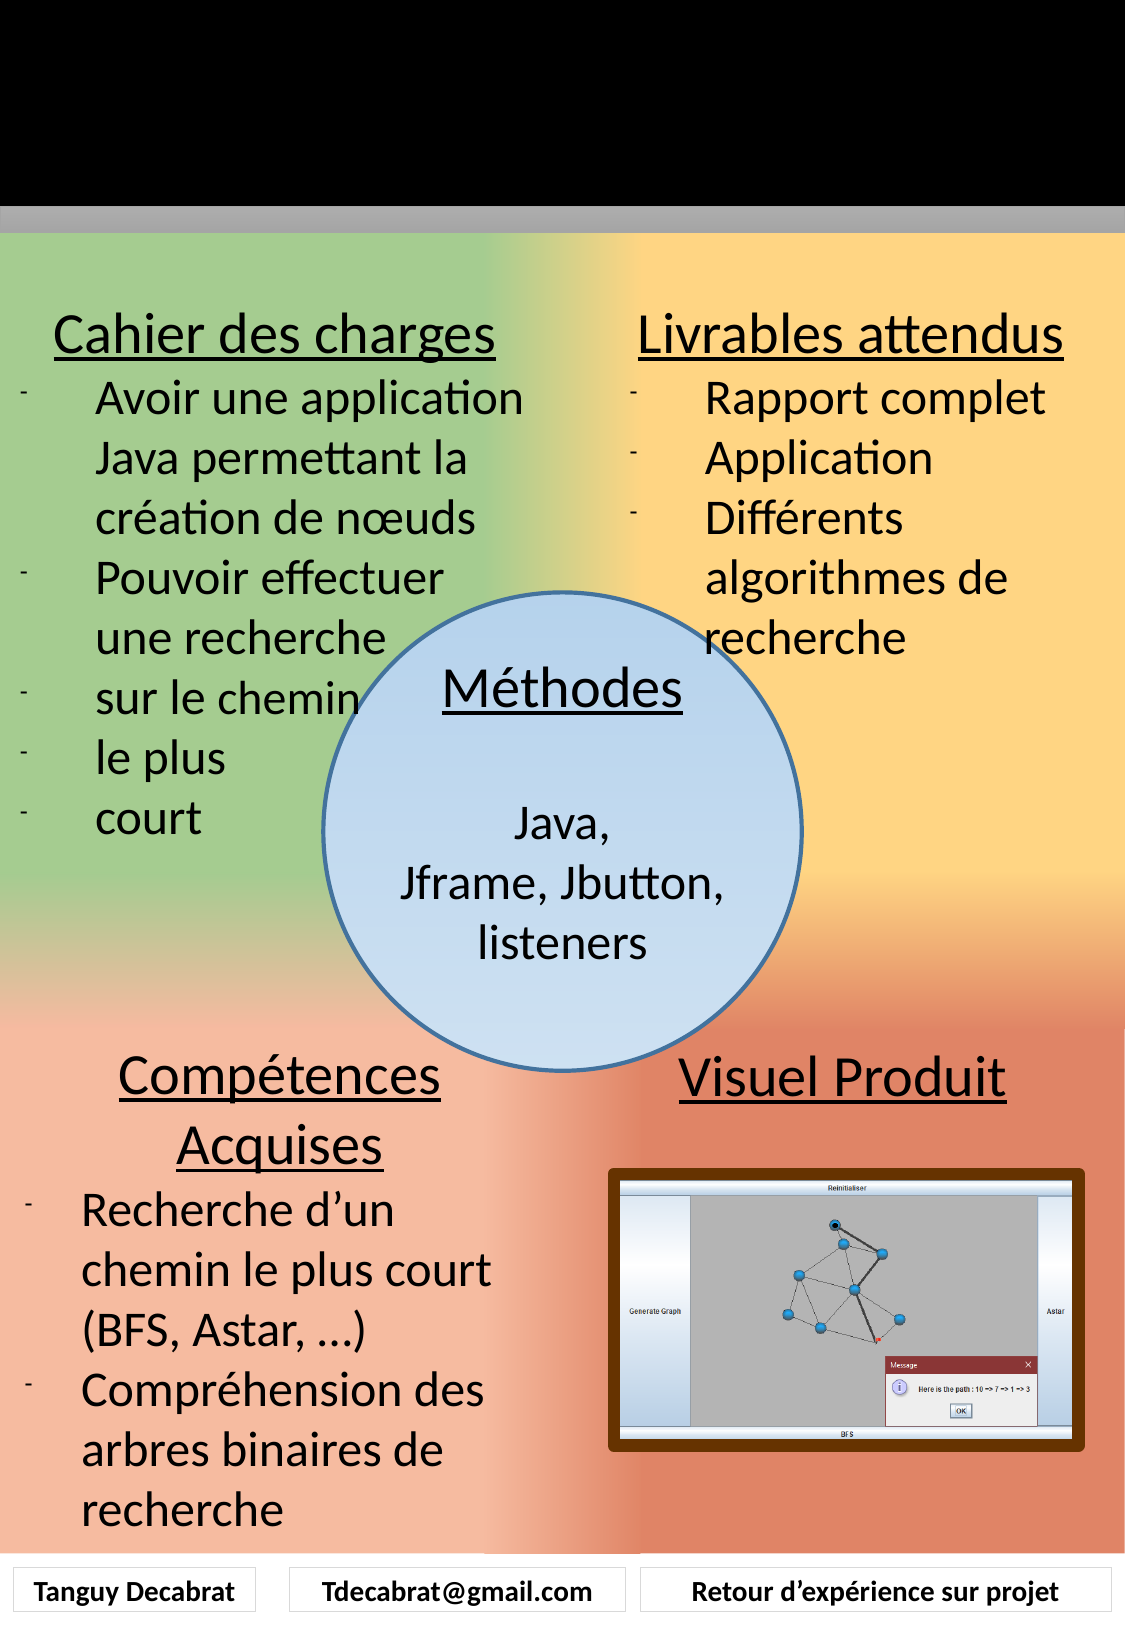

RETEX
Projet - Graphes
Cahier des charges
Avoir une application Java permettant la création de nœuds
Pouvoir effectuer une recherche
sur le chemin
le plus
court
Livrables attendus
Rapport complet
Application
Différents algorithmes de
	recherche
Méthodes
Java,
Jframe, Jbutton,
listeners
Compétences Acquises
Recherche d’un chemin le plus court (BFS, Astar, …)
Compréhension des arbres binaires de recherche
Visuel Produit
Tanguy Decabrat
Tdecabrat@gmail.com
Retour d’expérience sur projet